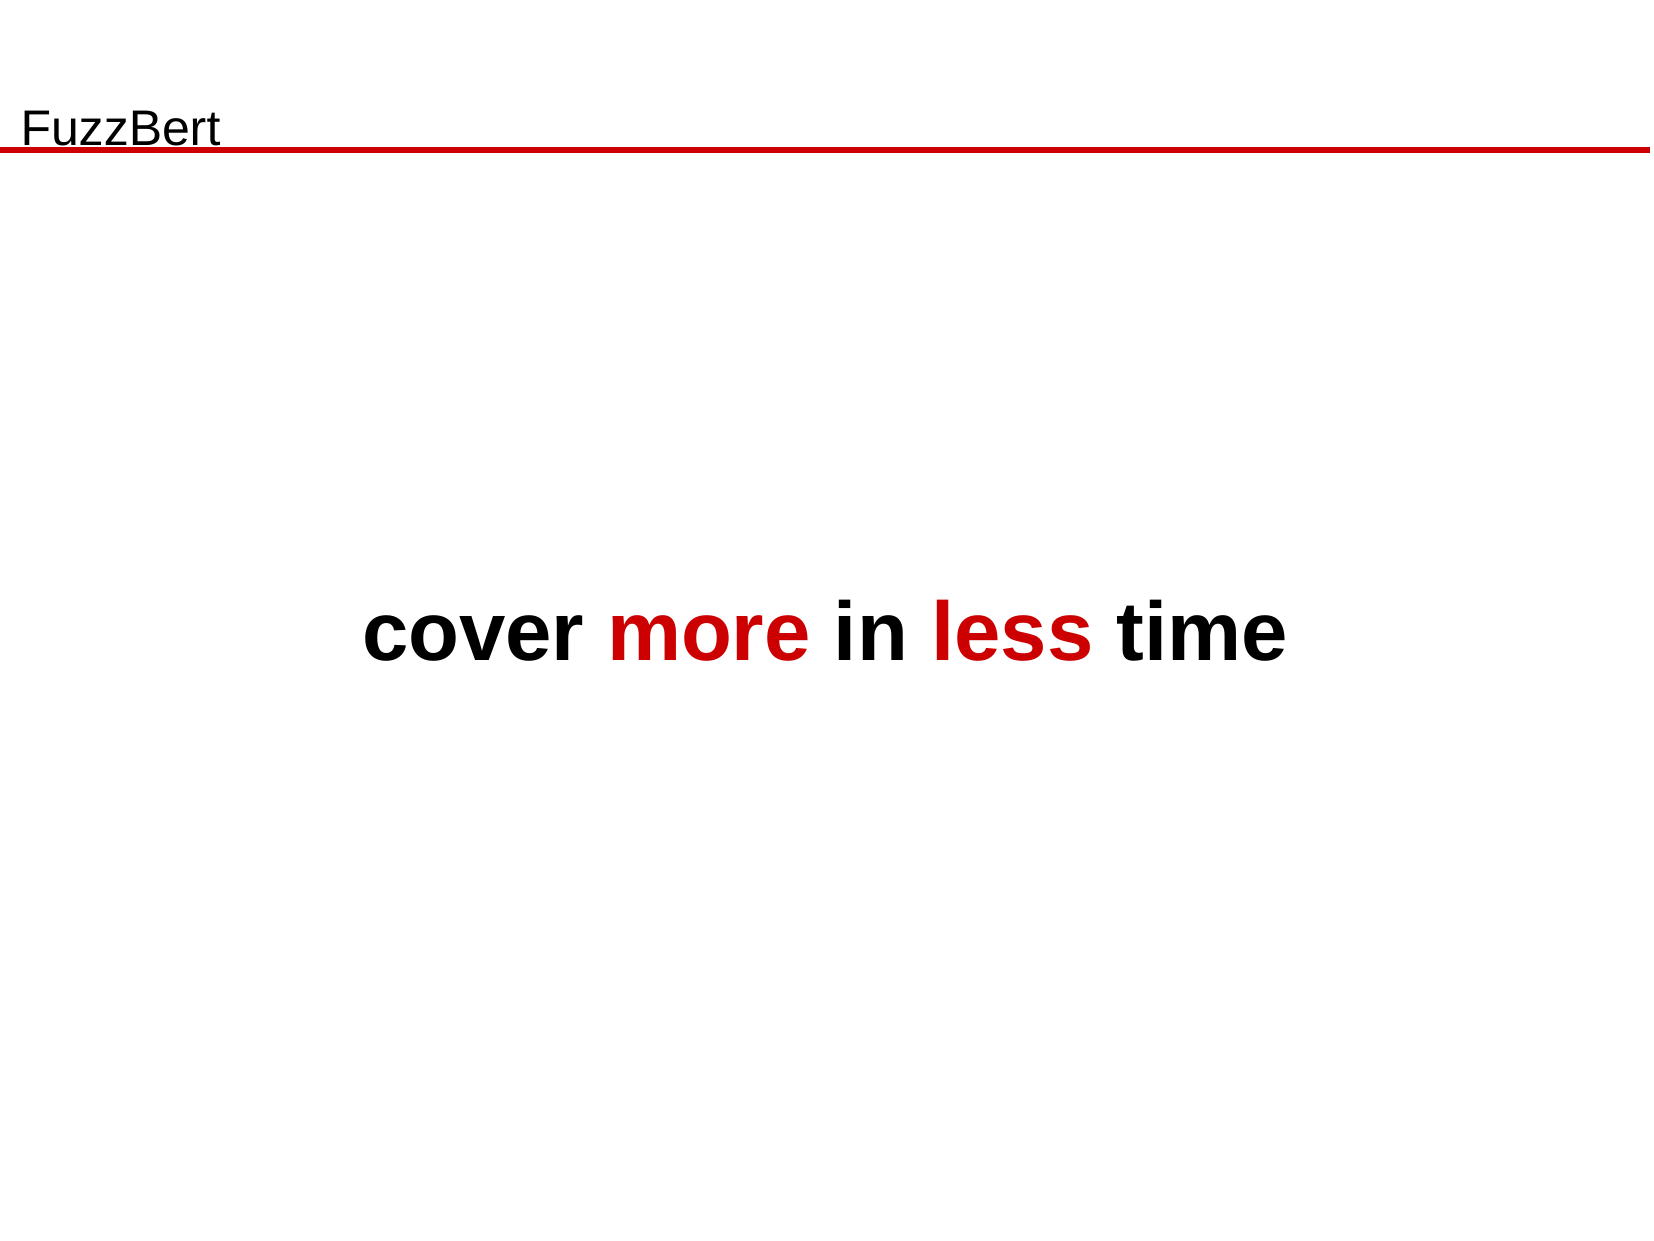

#
FuzzBert
cover more in less time